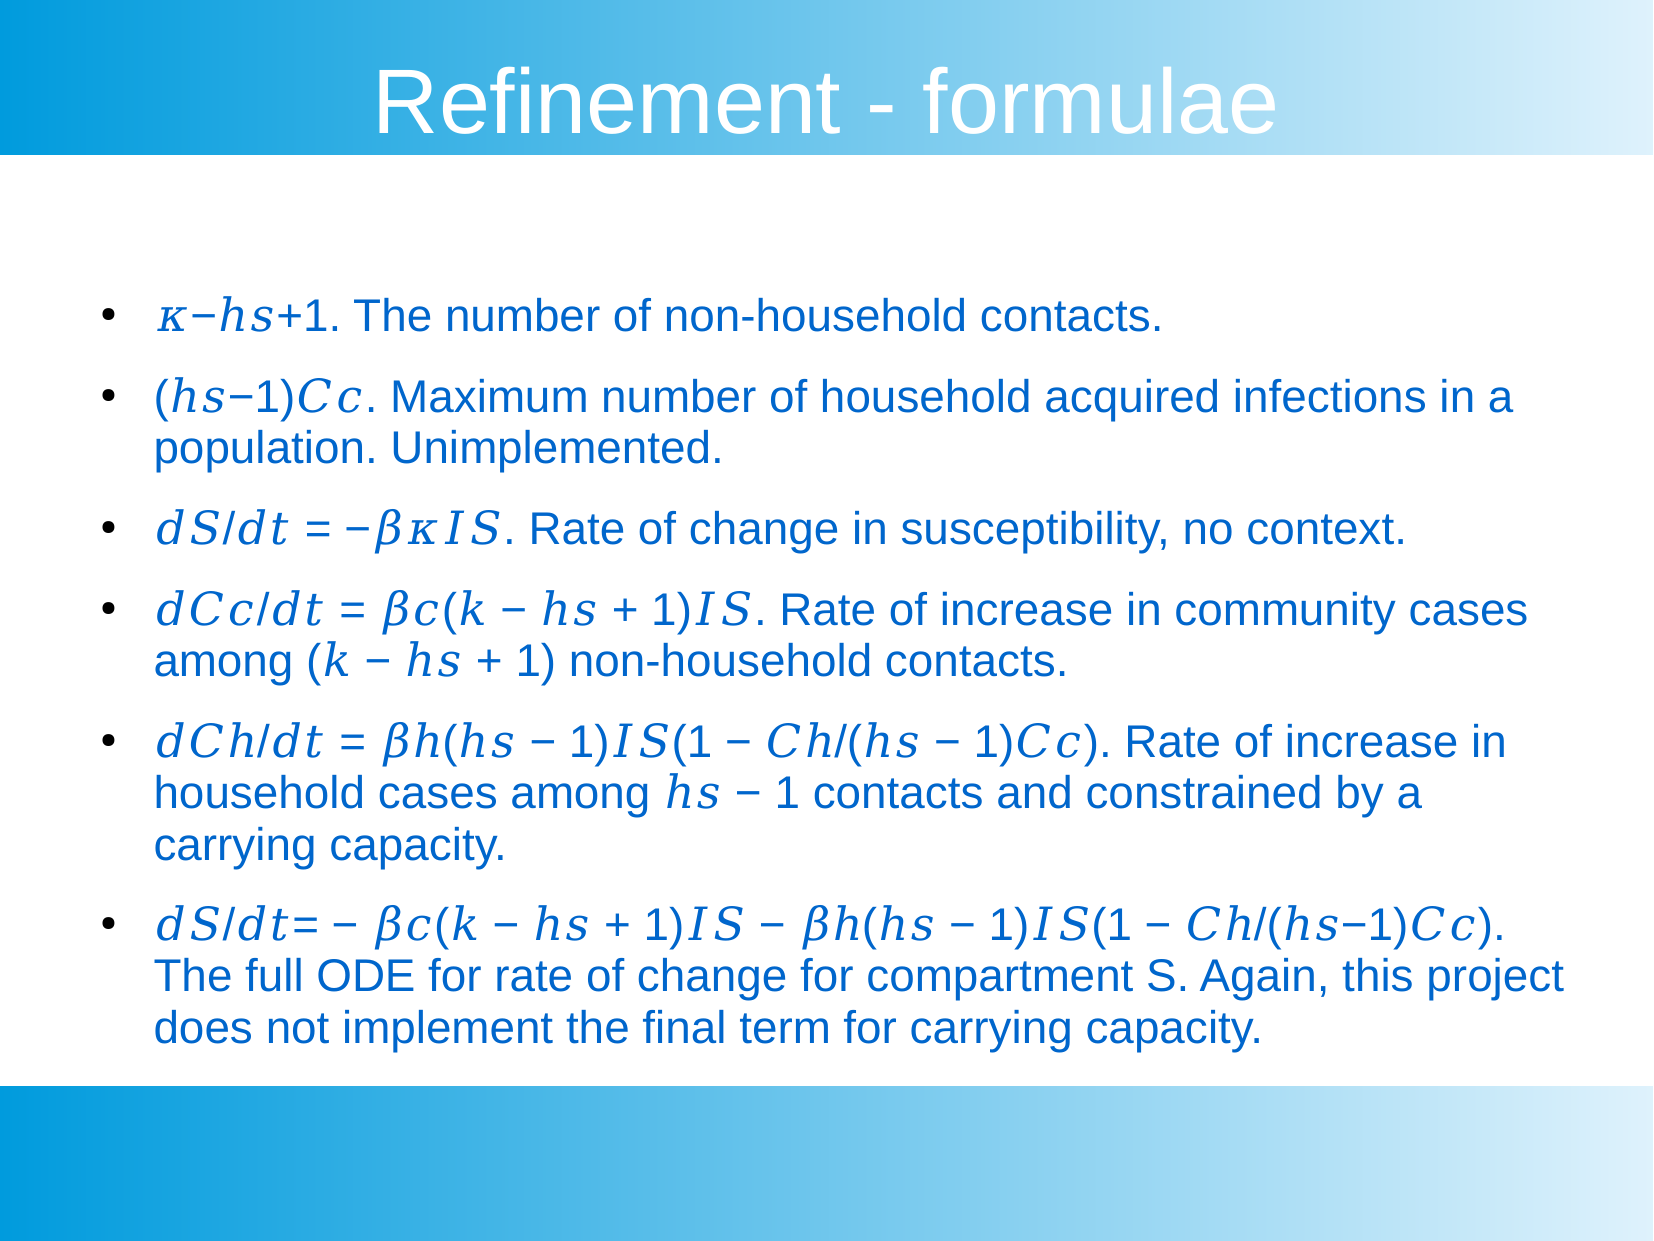

# Refinement - formulae
𝜅−ℎ𝑠+1. The number of non-household contacts.
(ℎ𝑠−1)𝐶𝑐. Maximum number of household acquired infections in a population. Unimplemented.
𝑑𝑆/𝑑𝑡 = −𝛽𝜅𝐼𝑆. Rate of change in susceptibility, no context.
𝑑𝐶𝑐/𝑑𝑡 = 𝛽𝑐(𝑘 − ℎ𝑠 + 1)𝐼𝑆. Rate of increase in community cases among (𝑘 − ℎ𝑠 + 1) non-household contacts.
𝑑𝐶ℎ/𝑑𝑡 = 𝛽ℎ(ℎ𝑠 − 1)𝐼𝑆(1 − 𝐶ℎ/(ℎ𝑠 − 1)𝐶𝑐). Rate of increase in household cases among ℎ𝑠 − 1 contacts and constrained by a carrying capacity.
𝑑𝑆/𝑑𝑡= − 𝛽𝑐(𝑘 − ℎ𝑠 + 1)𝐼𝑆 − 𝛽ℎ(ℎ𝑠 − 1)𝐼𝑆(1 − 𝐶ℎ/(ℎ𝑠−1)𝐶𝑐). The full ODE for rate of change for compartment S. Again, this project does not implement the final term for carrying capacity.